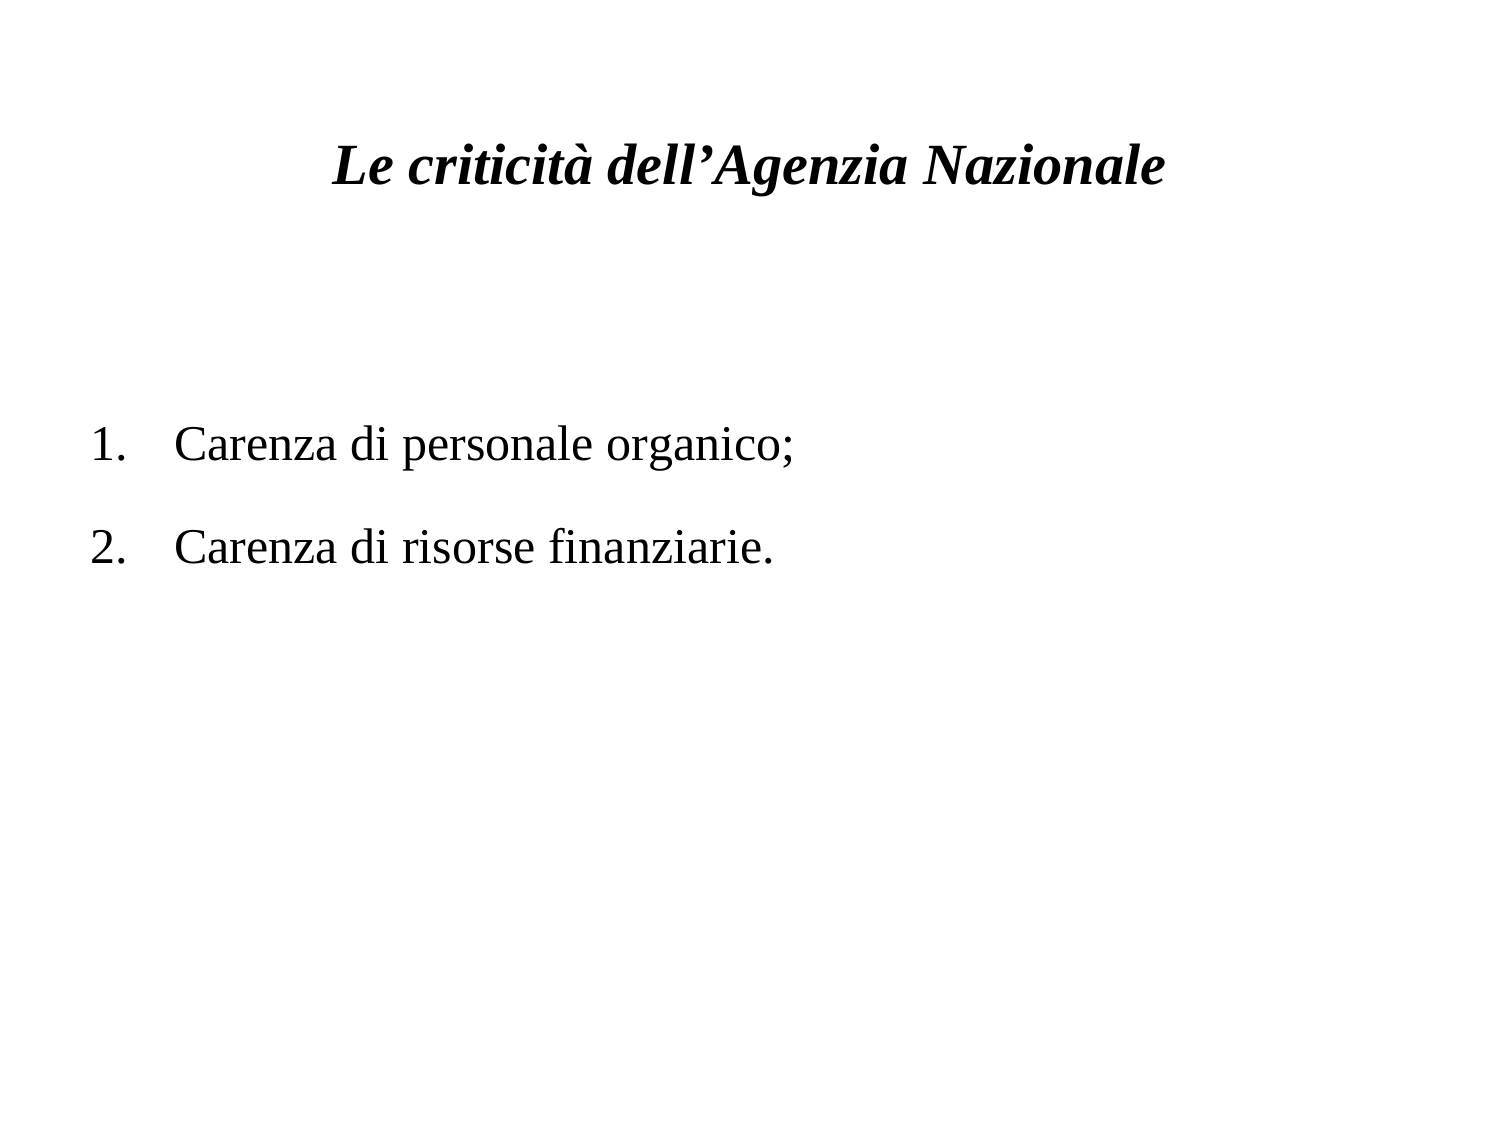

# Le criticità dell’Agenzia Nazionale
Carenza di personale organico;
Carenza di risorse finanziarie.